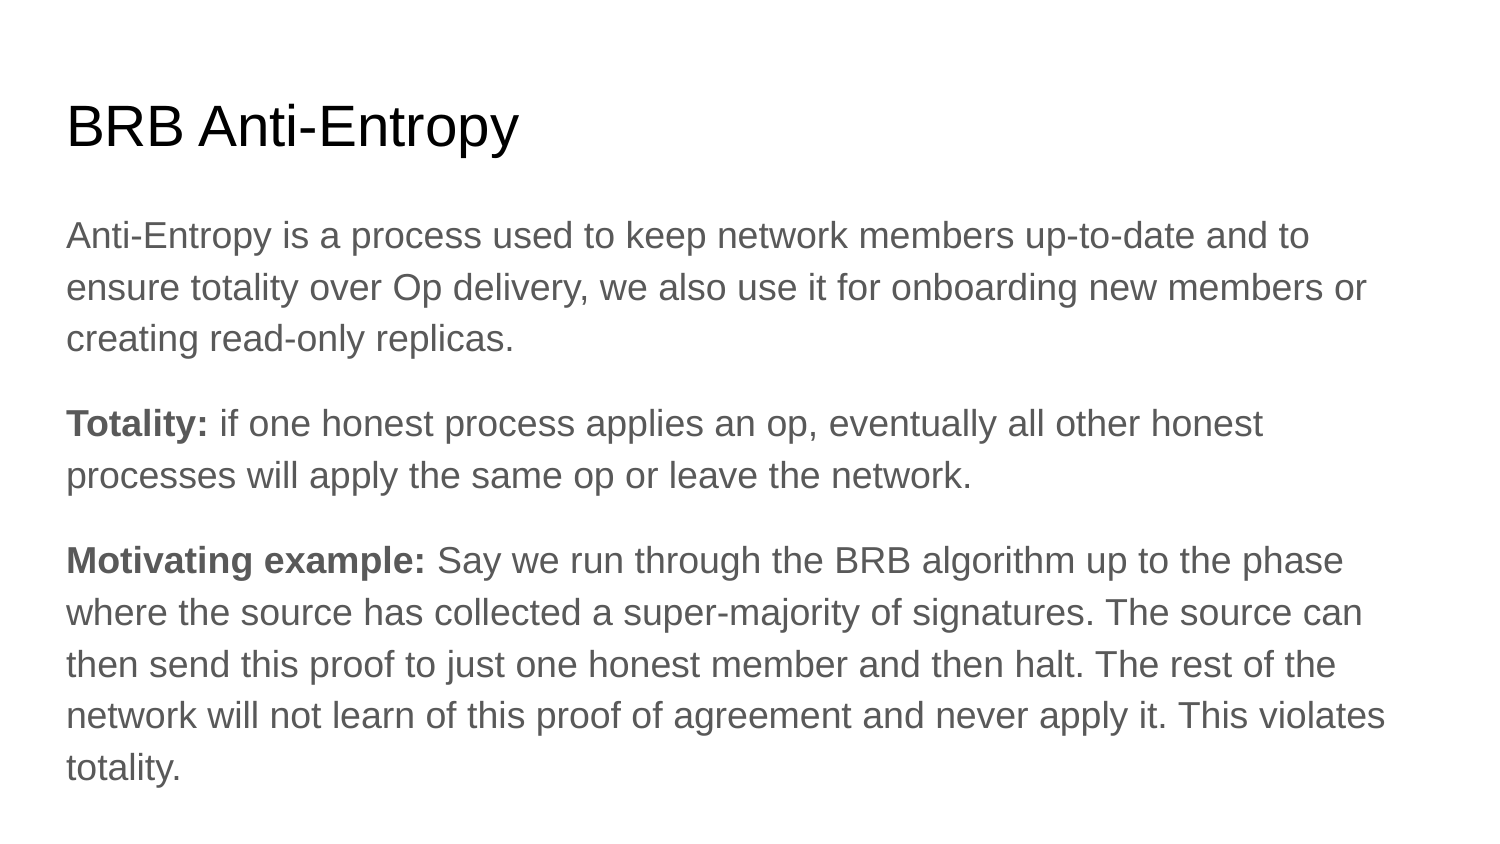

# BRB Anti-Entropy
Anti-Entropy is a process used to keep network members up-to-date and to ensure totality over Op delivery, we also use it for onboarding new members or creating read-only replicas.
Totality: if one honest process applies an op, eventually all other honest processes will apply the same op or leave the network.
Motivating example: Say we run through the BRB algorithm up to the phase where the source has collected a super-majority of signatures. The source can then send this proof to just one honest member and then halt. The rest of the network will not learn of this proof of agreement and never apply it. This violates totality.